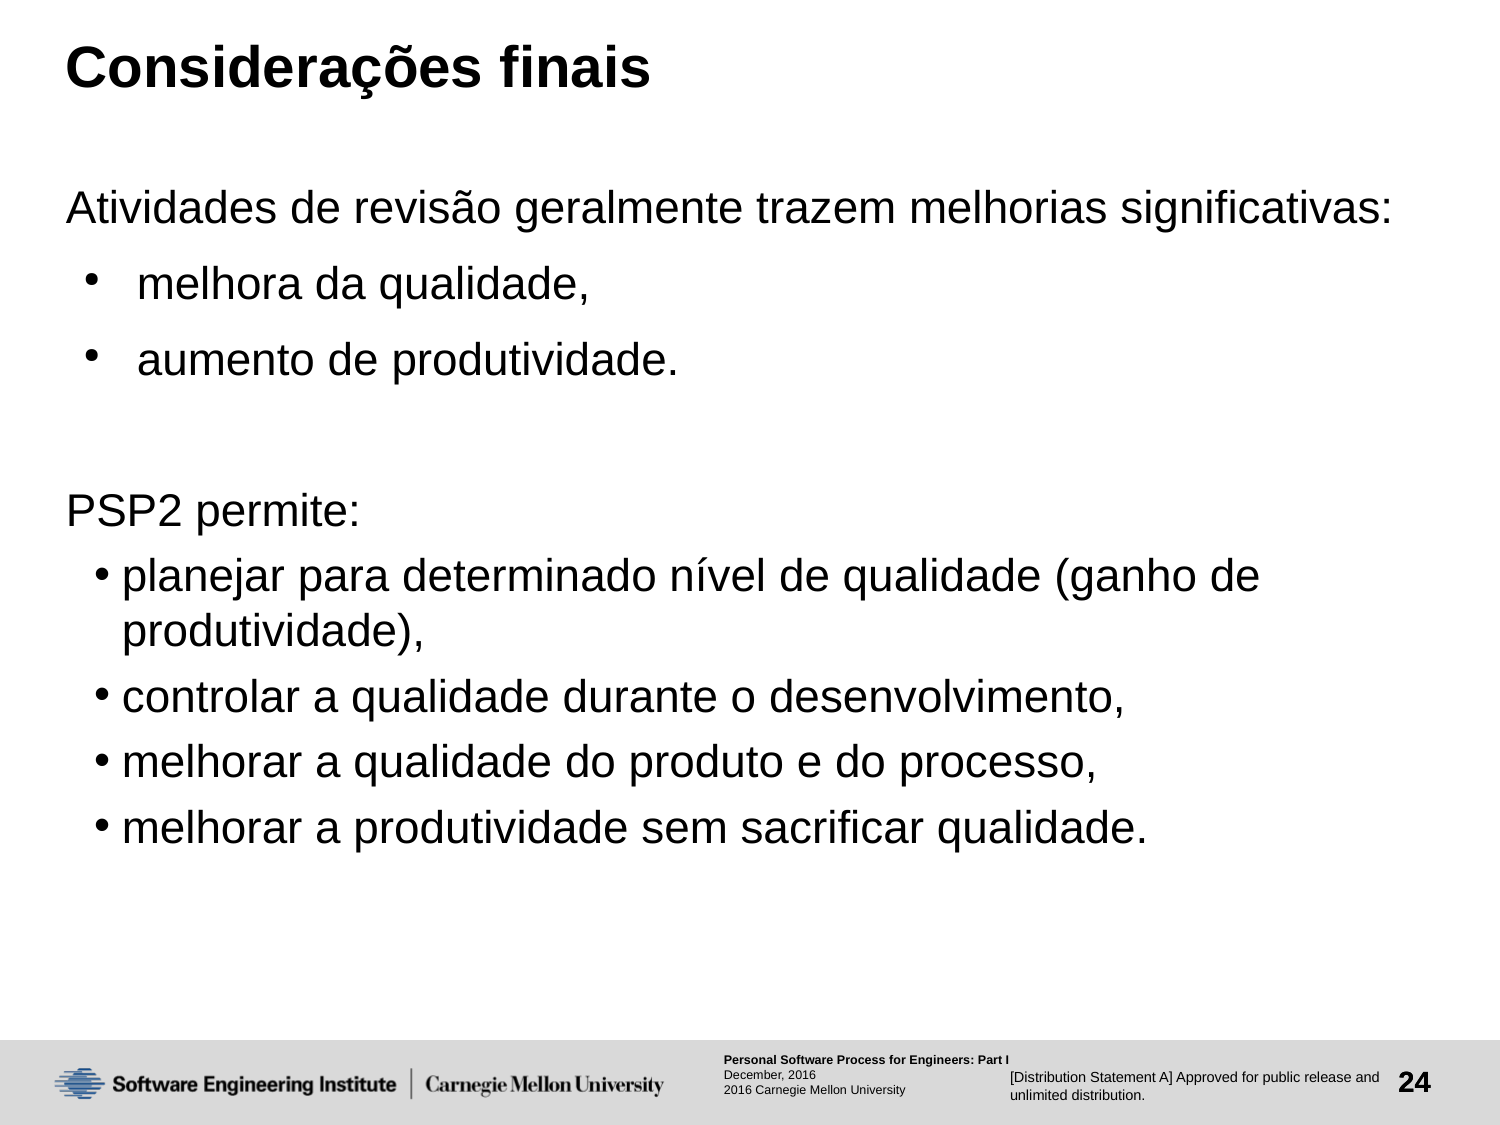

# Considerações finais
Atividades de revisão geralmente trazem melhorias significativas:
melhora da qualidade,
aumento de produtividade.
PSP2 permite:
planejar para determinado nível de qualidade (ganho de produtividade),
controlar a qualidade durante o desenvolvimento,
melhorar a qualidade do produto e do processo,
melhorar a produtividade sem sacrificar qualidade.